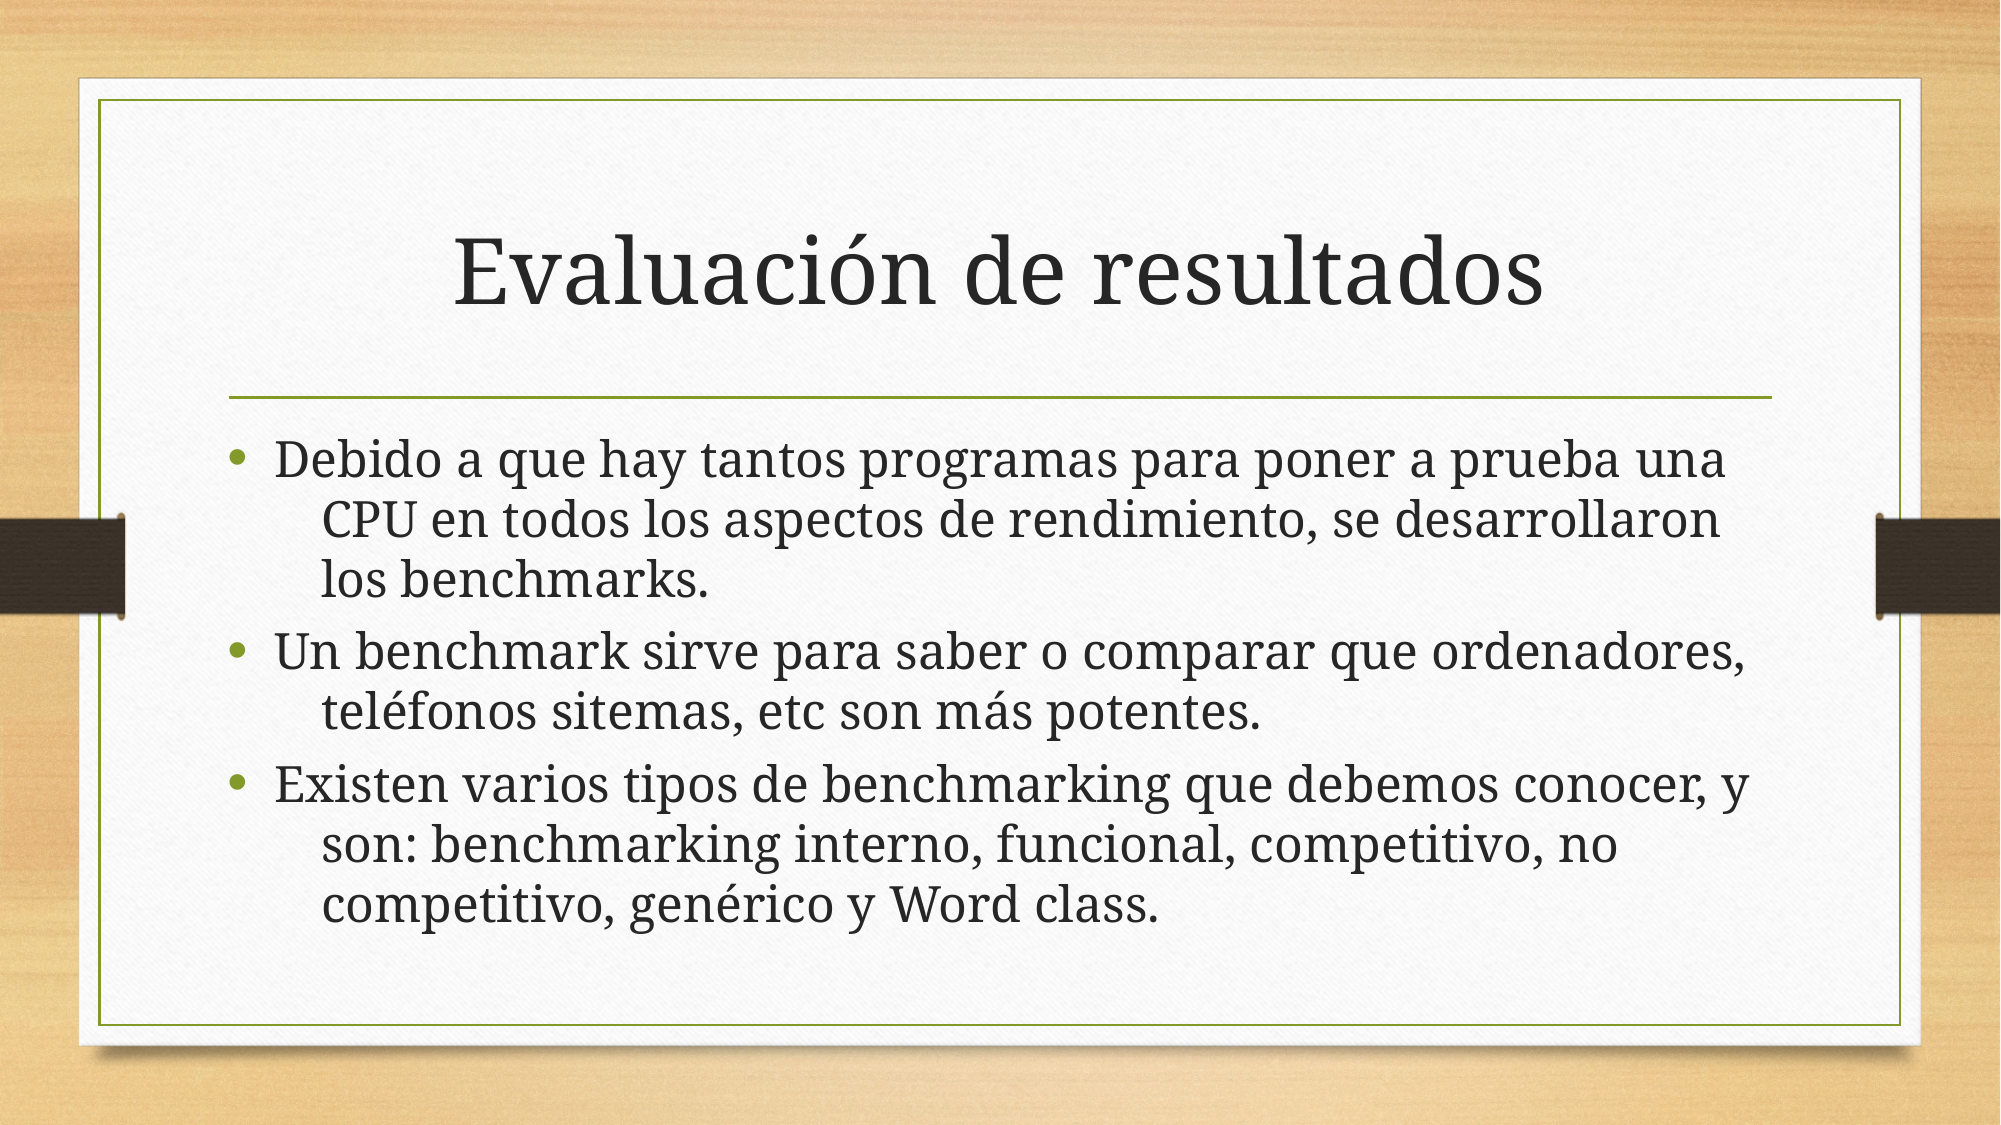

# Evaluación de resultados
Debido a que hay tantos programas para poner a prueba una CPU en todos los aspectos de rendimiento, se desarrollaron los benchmarks.
Un benchmark sirve para saber o comparar que ordenadores, teléfonos sitemas, etc son más potentes.
Existen varios tipos de benchmarking que debemos conocer, y son: benchmarking interno, funcional, competitivo, no competitivo, genérico y Word class.